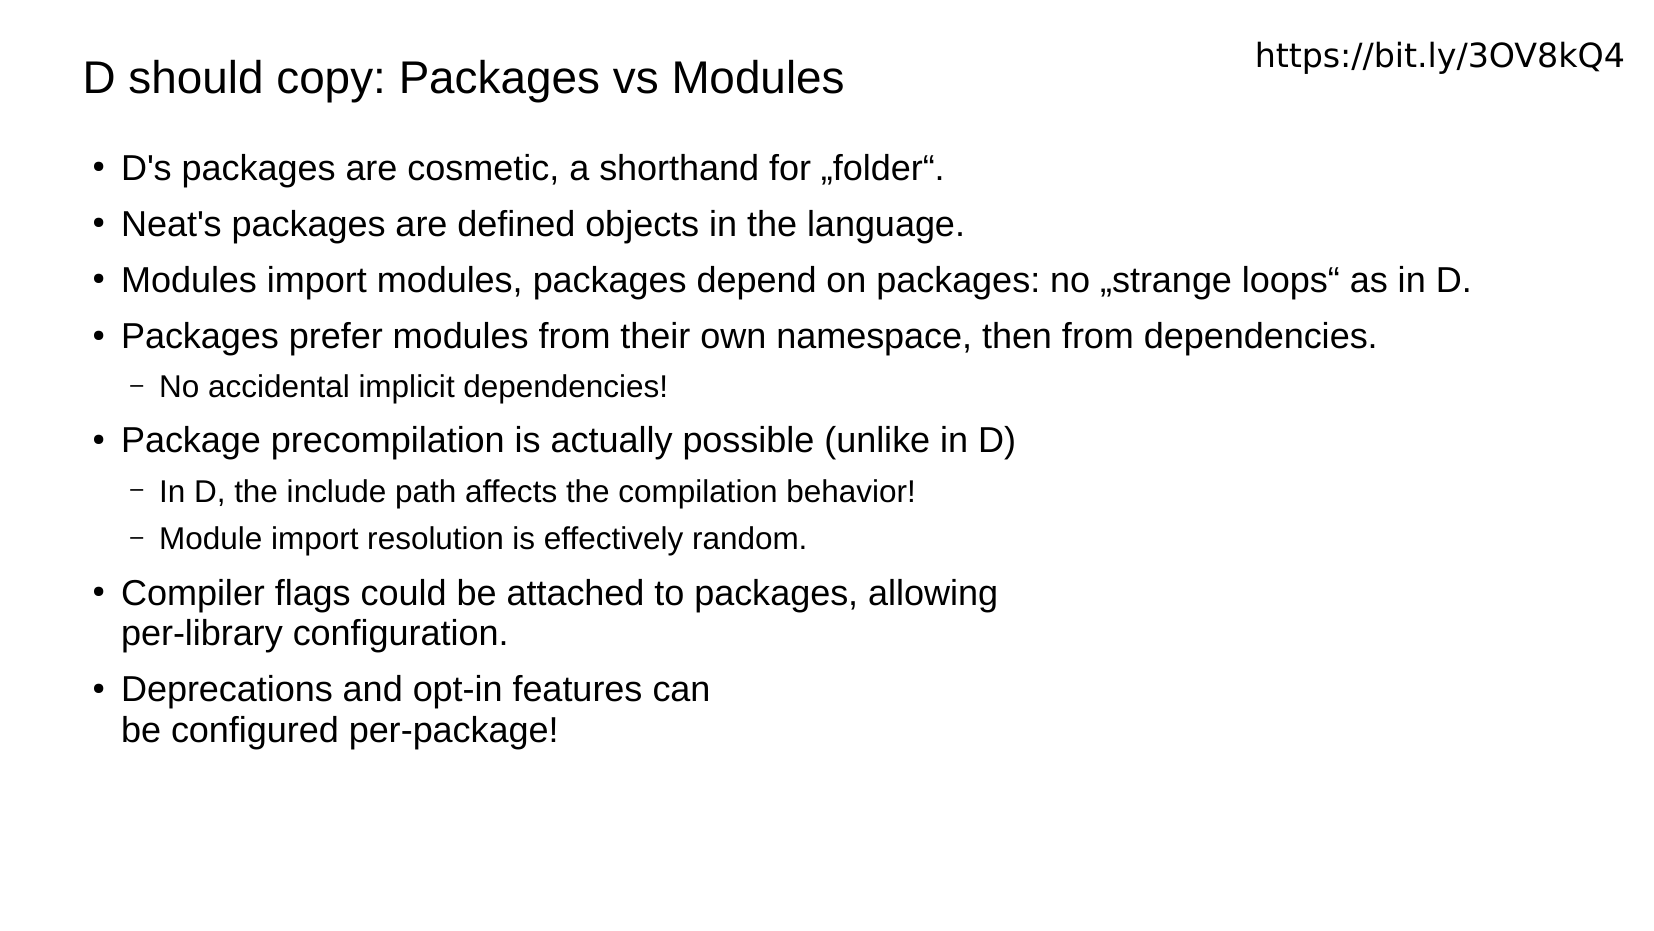

# D should copy: Packages vs Modules
D's packages are cosmetic, a shorthand for „folder“.
Neat's packages are defined objects in the language.
Modules import modules, packages depend on packages: no „strange loops“ as in D.
Packages prefer modules from their own namespace, then from dependencies.
No accidental implicit dependencies!
Package precompilation is actually possible (unlike in D)
In D, the include path affects the compilation behavior!
Module import resolution is effectively random.
Compiler flags could be attached to packages, allowing
per-library configuration.
Deprecations and opt-in features can
be configured per-package!